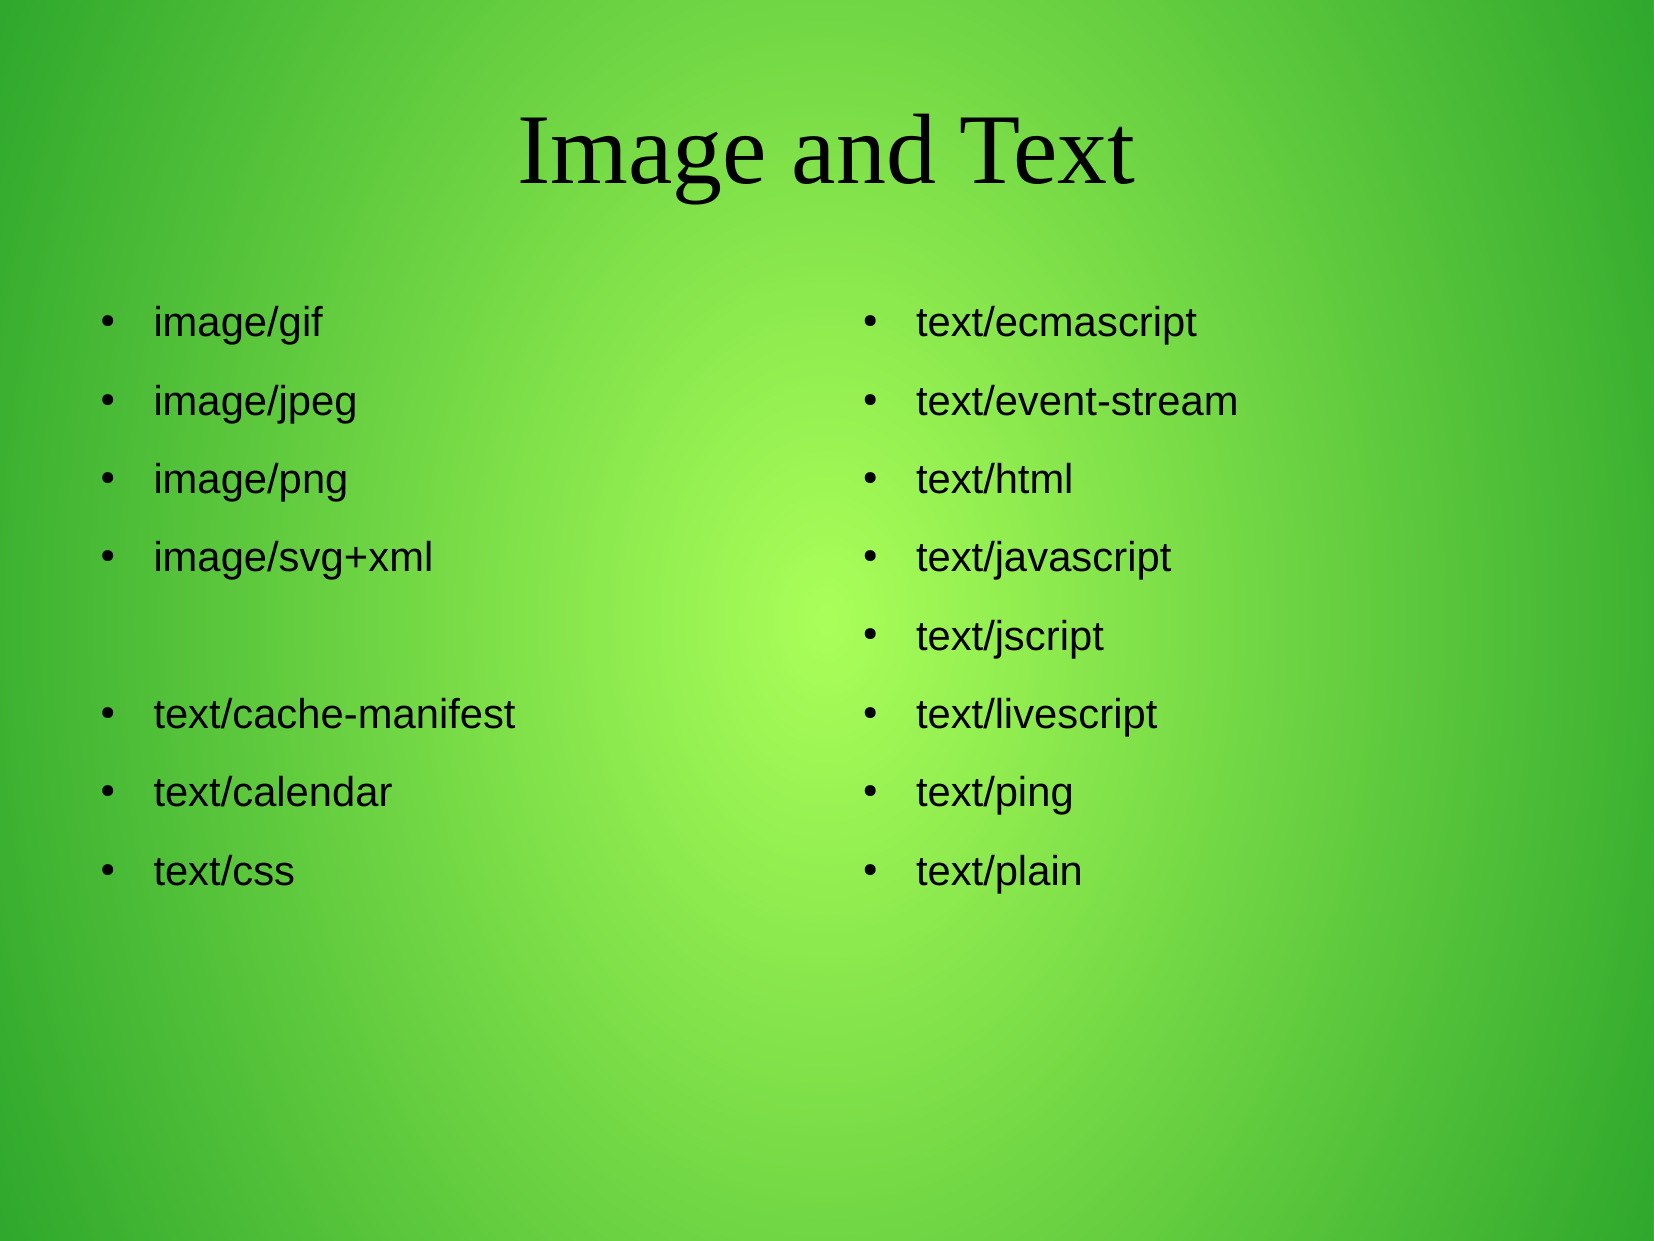

# Image and Text
image/gif
image/jpeg
image/png
image/svg+xml
text/cache-manifest
text/calendar
text/css
text/ecmascript
text/event-stream
text/html
text/javascript
text/jscript
text/livescript
text/ping
text/plain